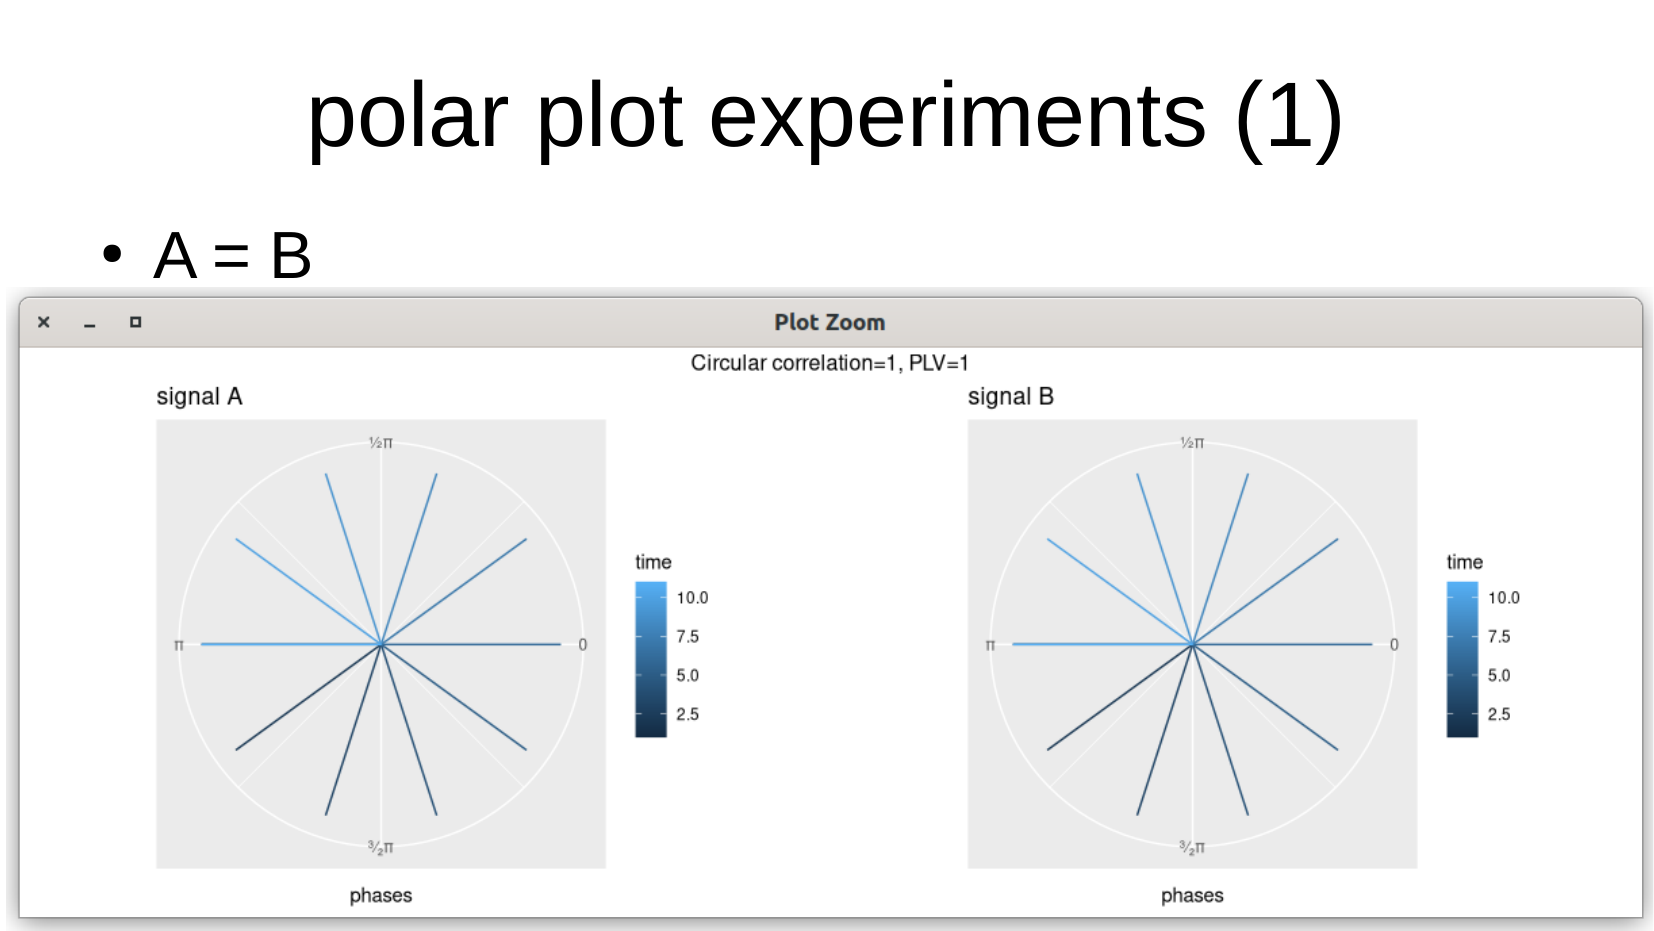

# polar plot experiments (1)
A = B